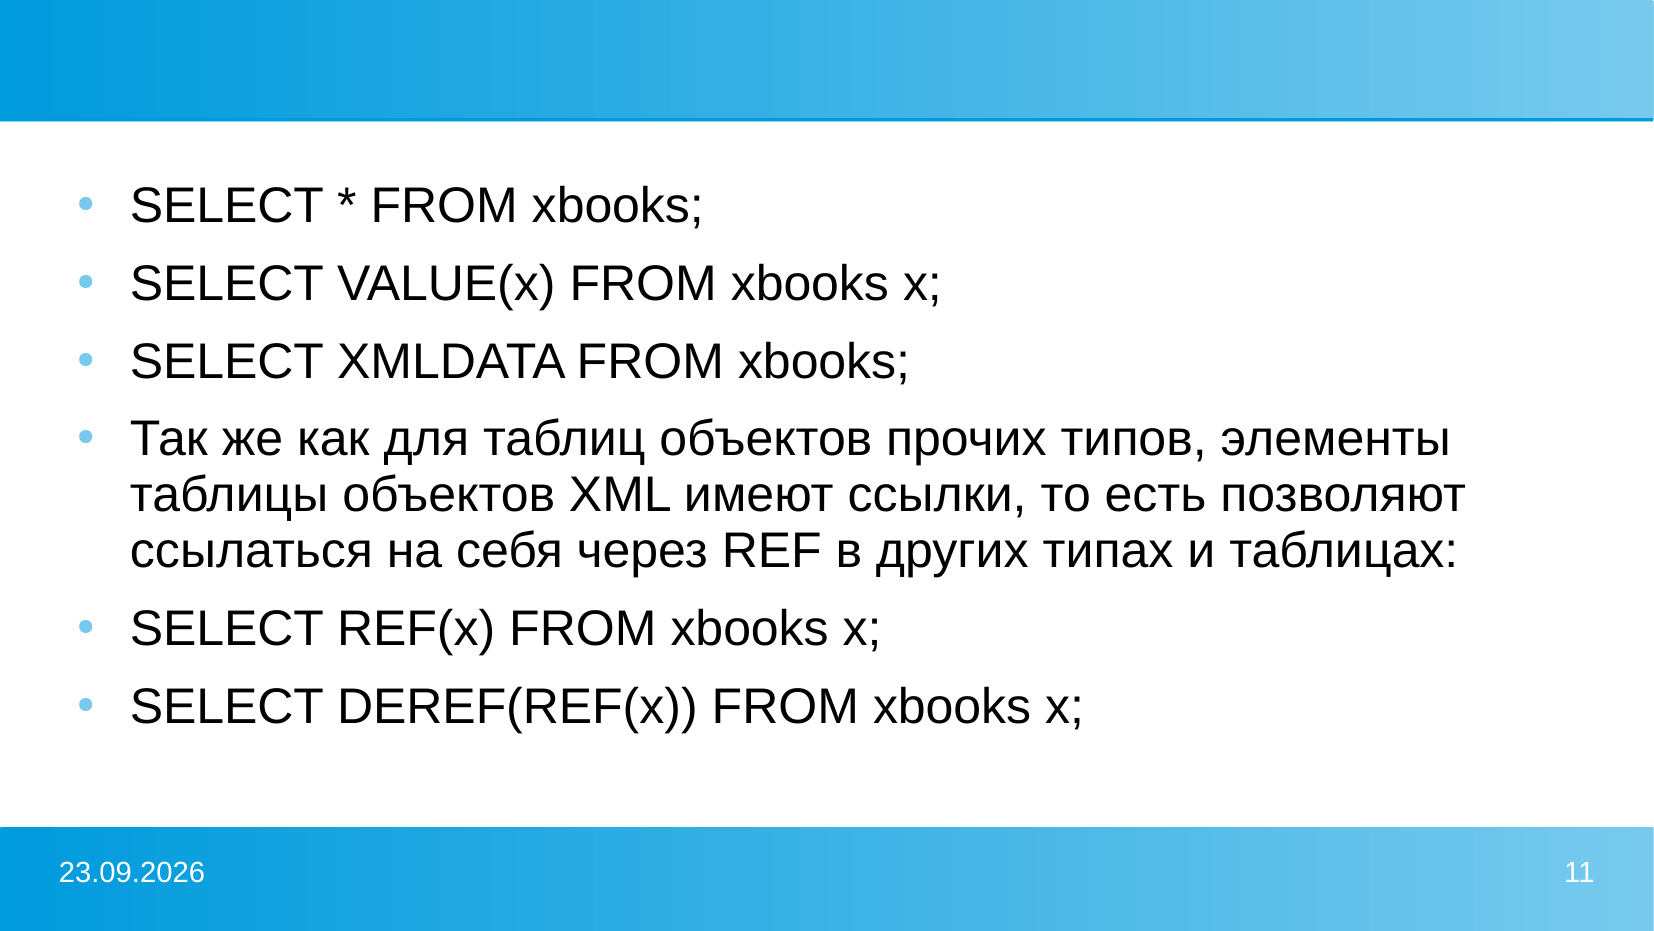

#
SELECT * FROM xbooks;
SELECT VALUE(x) FROM xbooks x;
SELECT XMLDATA FROM xbooks;
Так же как для таблиц объектов прочих типов, элементы таблицы объектов XML имеют ссылки, то есть позволяют ссылаться на себя через REF в других типах и таблицах:
SELECT REF(x) FROM xbooks x;
SELECT DEREF(REF(x)) FROM xbooks x;
11